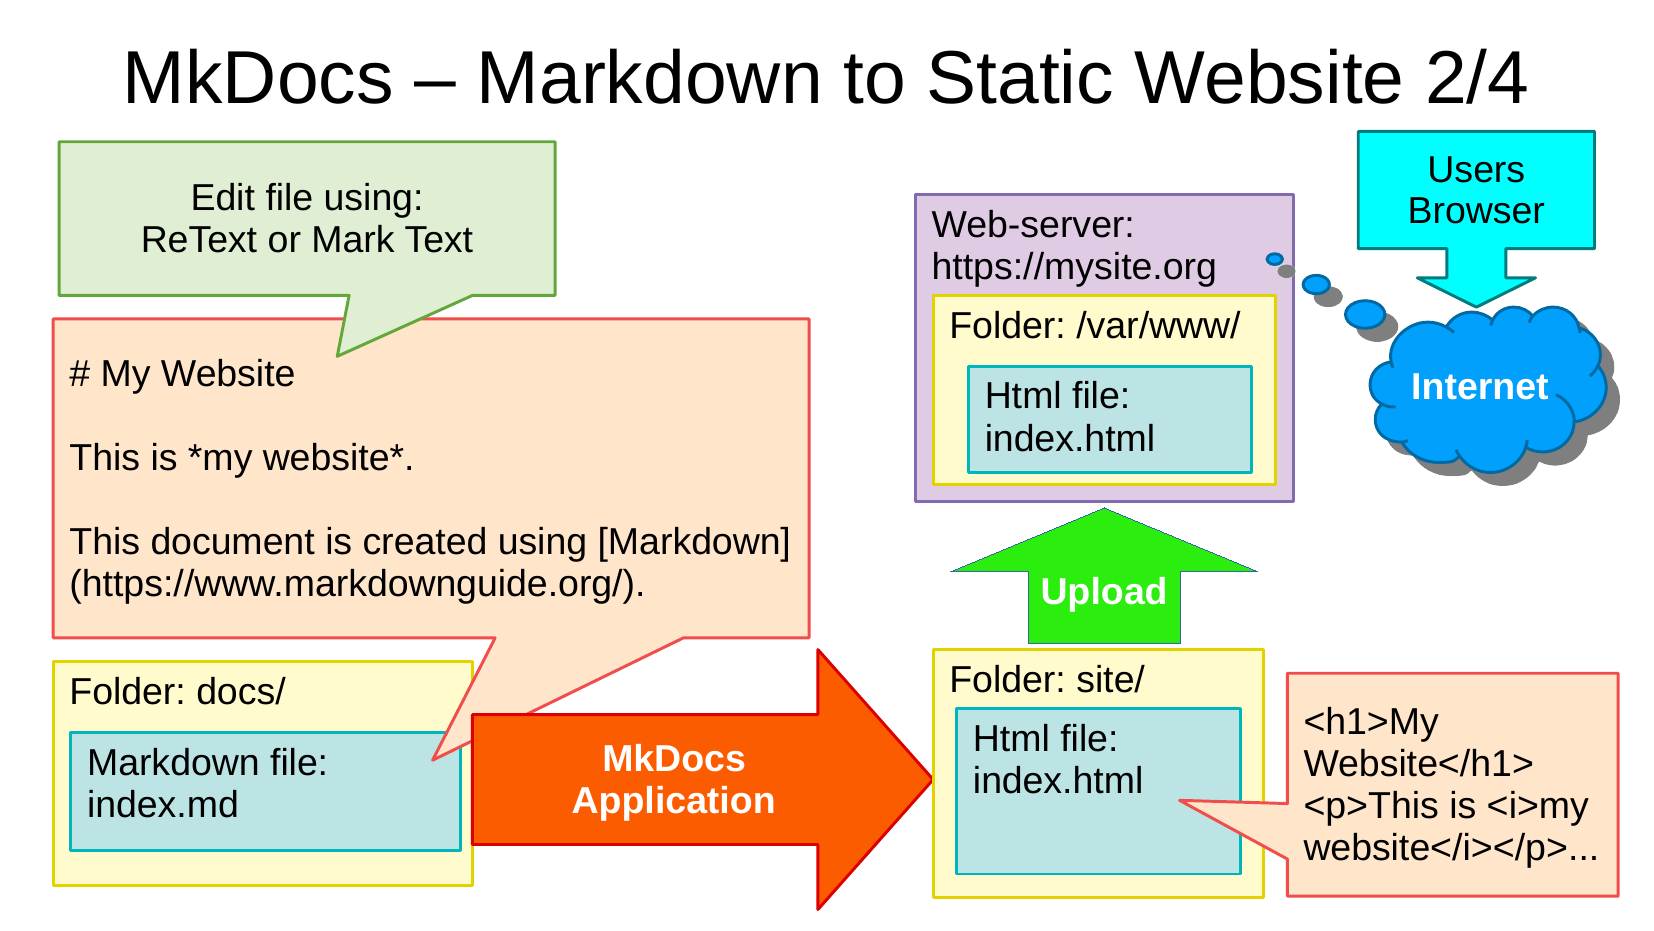

# MkDocs – Markdown to Static Website 2/4
Users Browser
Edit file using:
ReText or Mark Text
Web-server: https://mysite.org
Folder: /var/www/
Internet
# My Website
This is *my website*.
This document is created using [Markdown](https://www.markdownguide.org/).
Html file:
index.html
Upload
MkDocs
Application
Folder: site/
Folder: docs/
<h1>My Website</h1>
<p>This is <i>my website</i></p>...
Html file:
index.html
Markdown file:
index.md